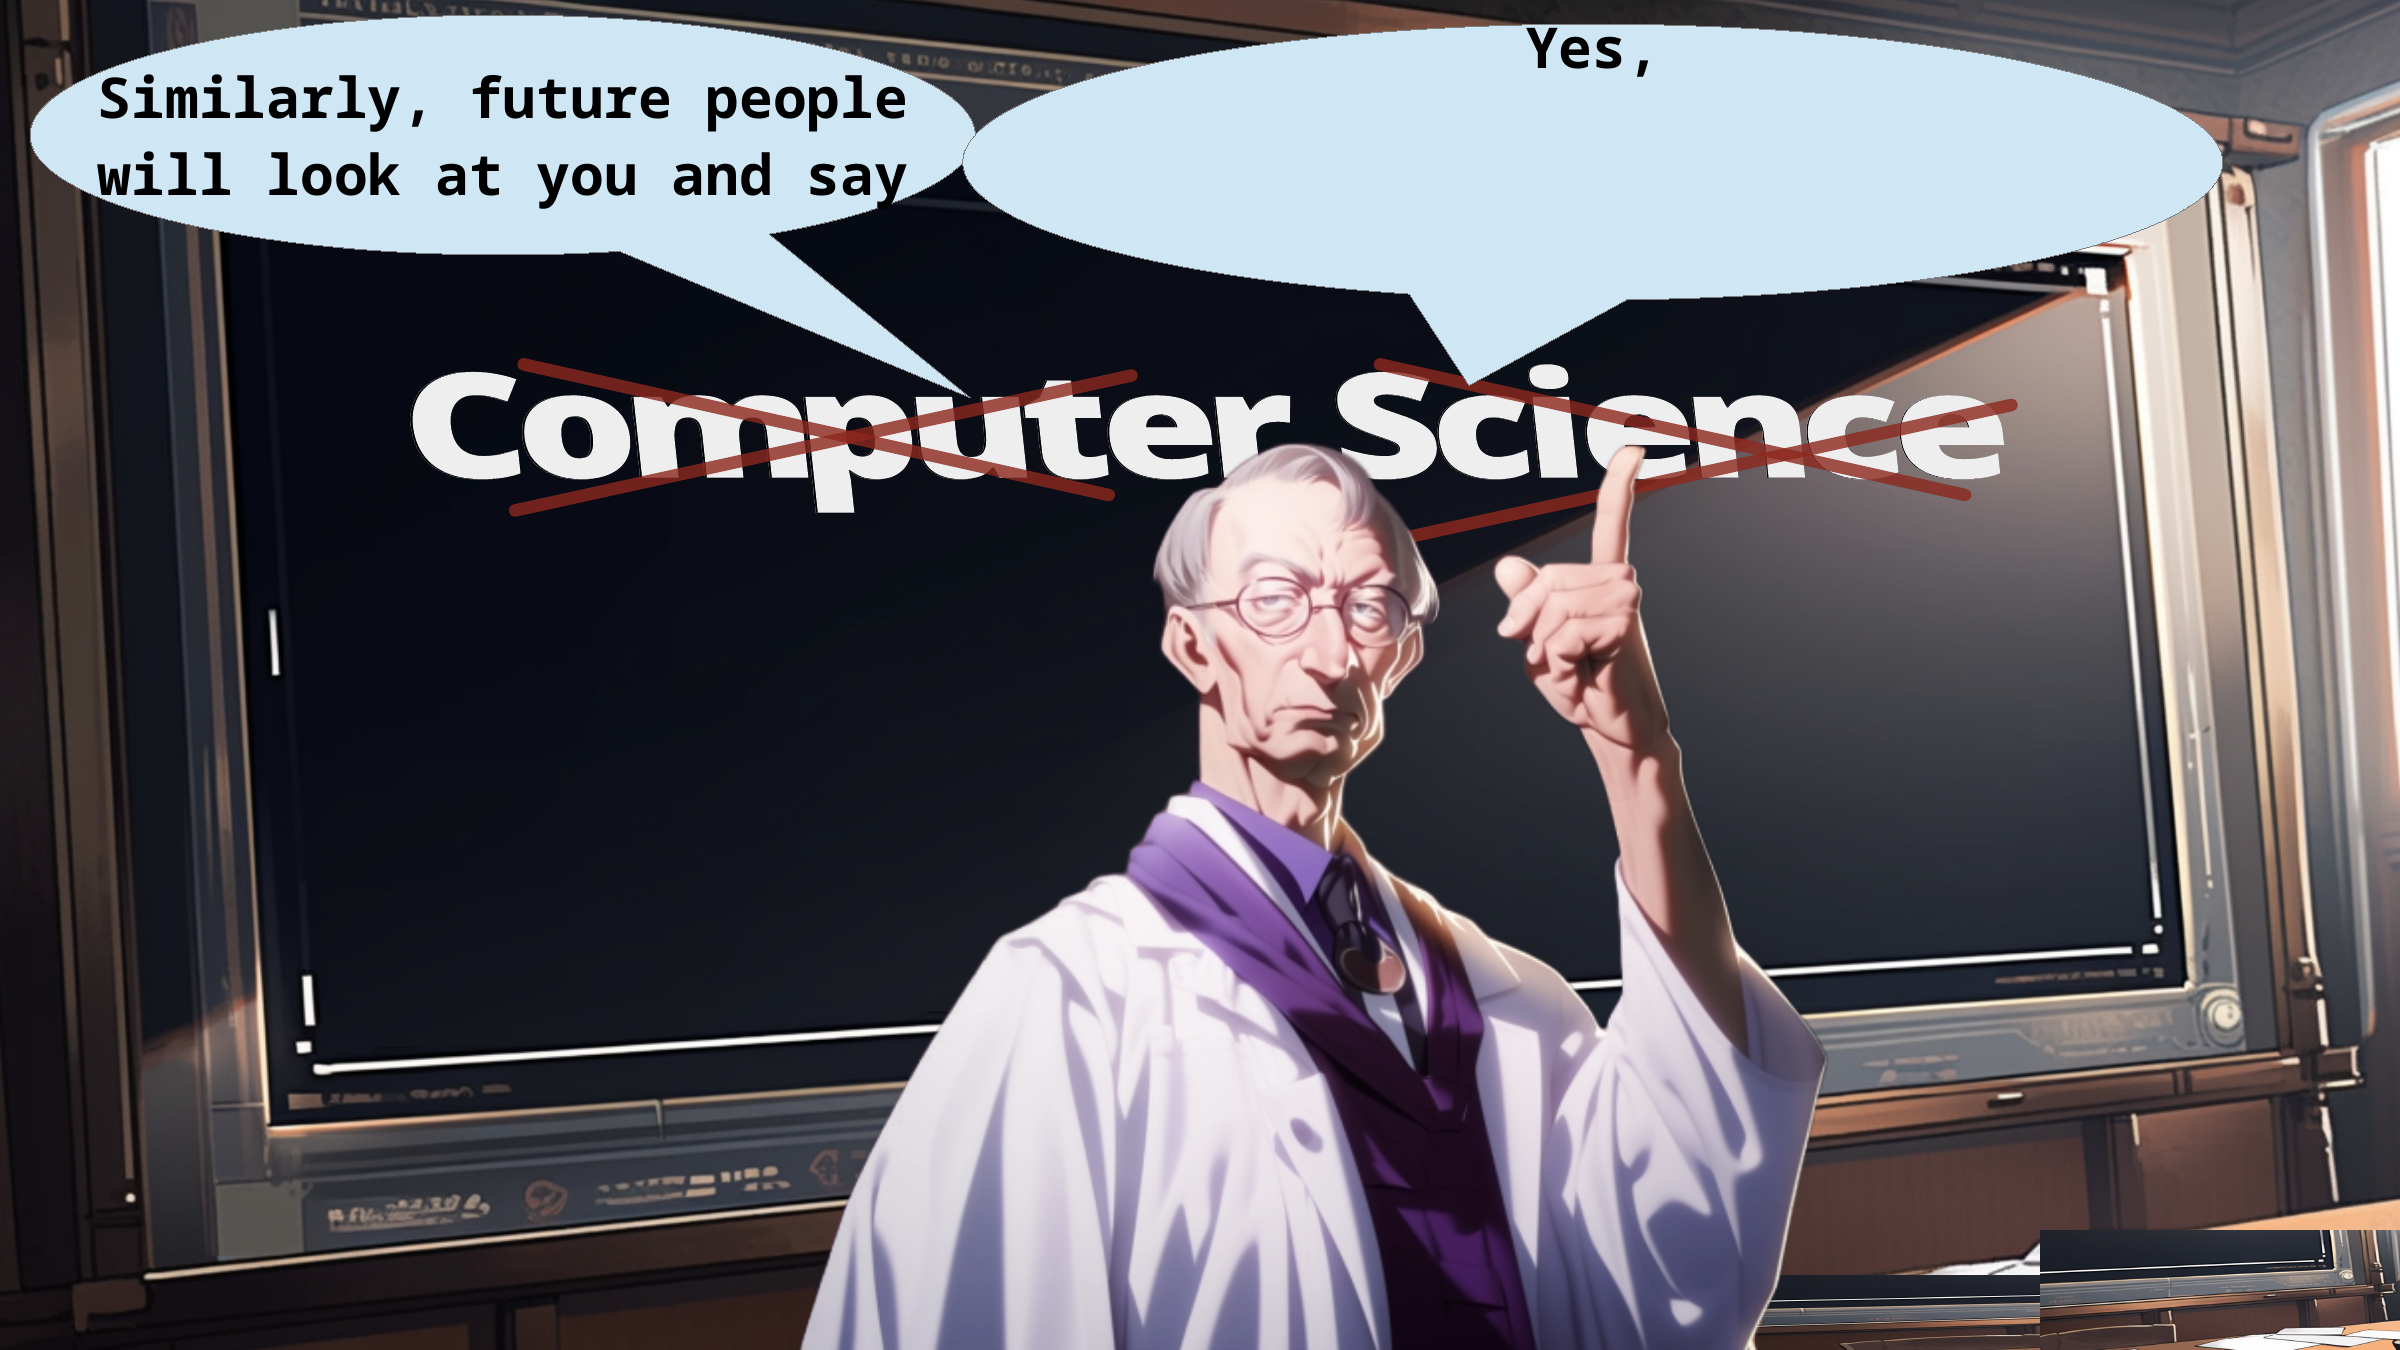

Similarly, future people
will look at you and say
Yes,
Computer Science